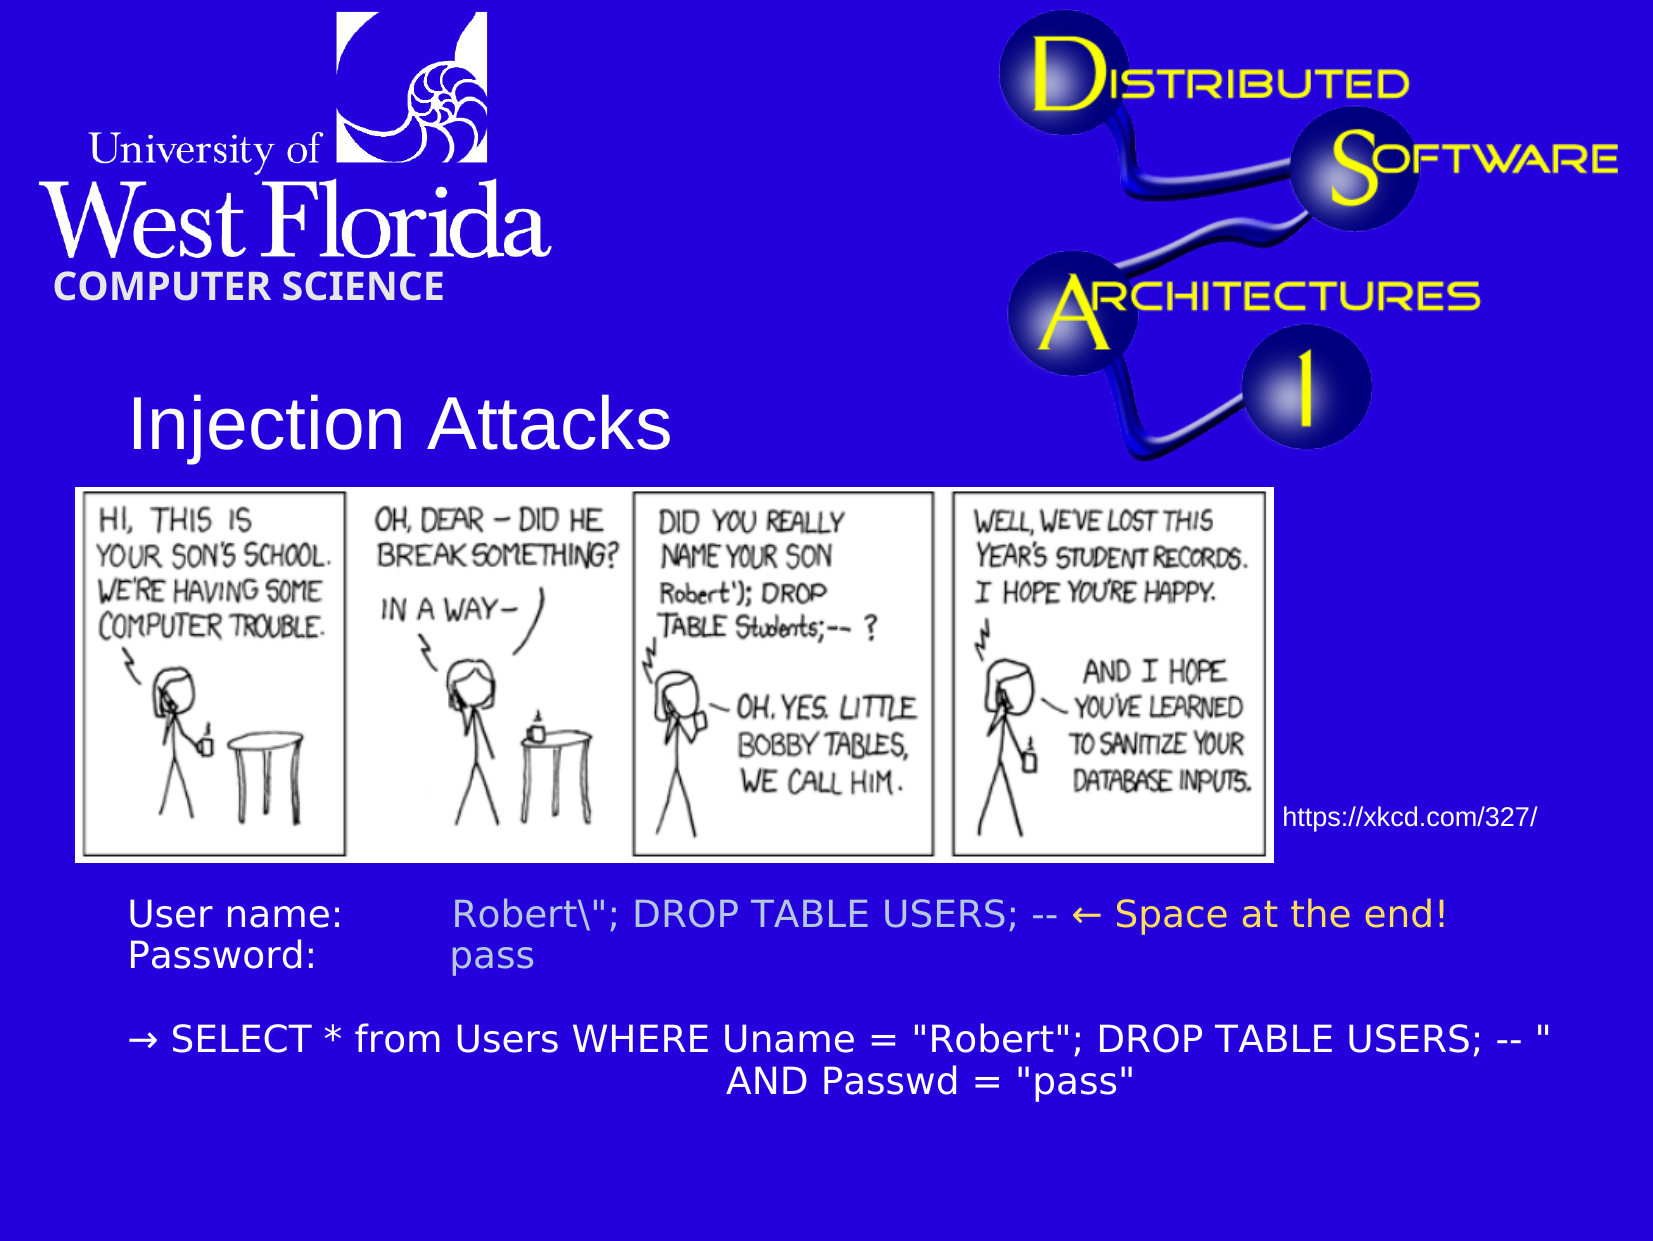

COMPUTER SCIENCE
Injection Attacks
 https://xkcd.com/327/
User name: Robert\"; DROP TABLE USERS; -- ← Space at the end!
Password: pass
→ SELECT * from Users WHERE Uname = "Robert"; DROP TABLE USERS; -- " AND Passwd = "pass"